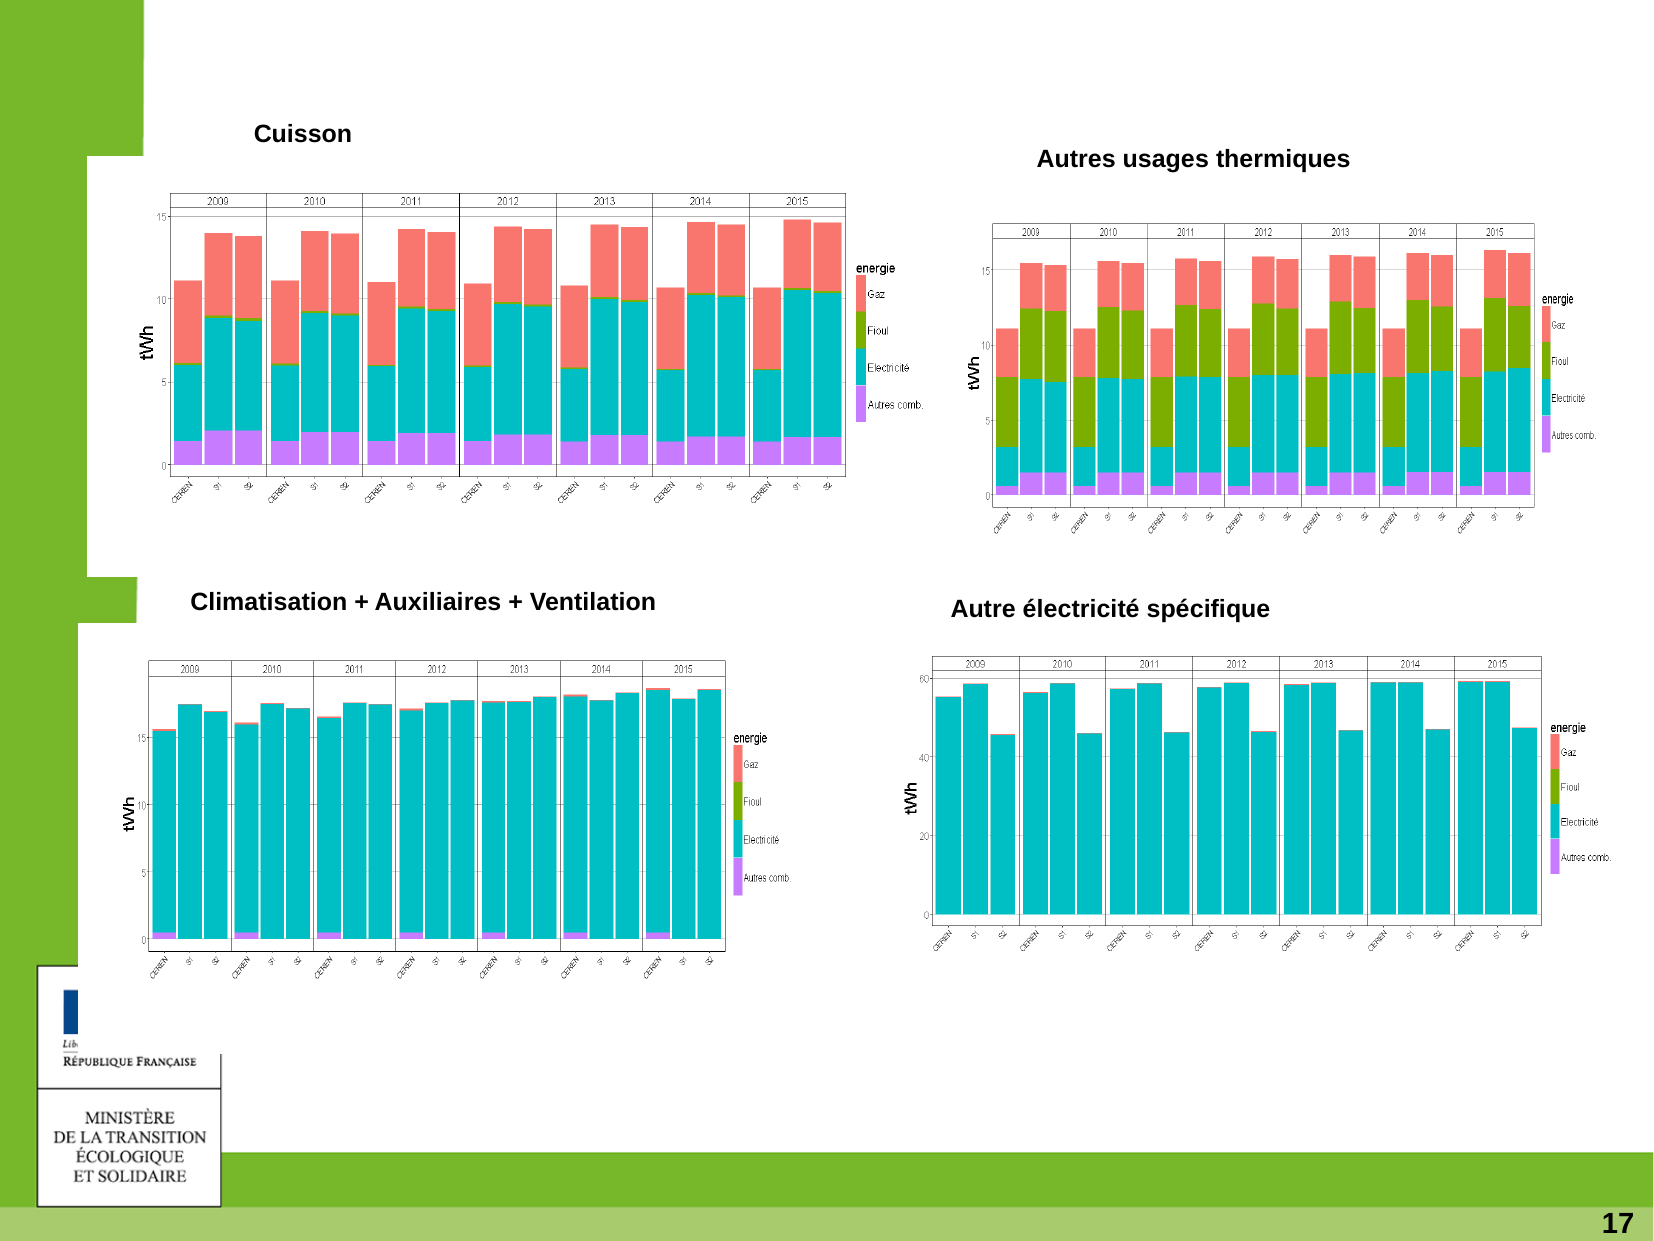

Cuisson
Autres usages thermiques
Climatisation + Auxiliaires + Ventilation
Autre électricité spécifique